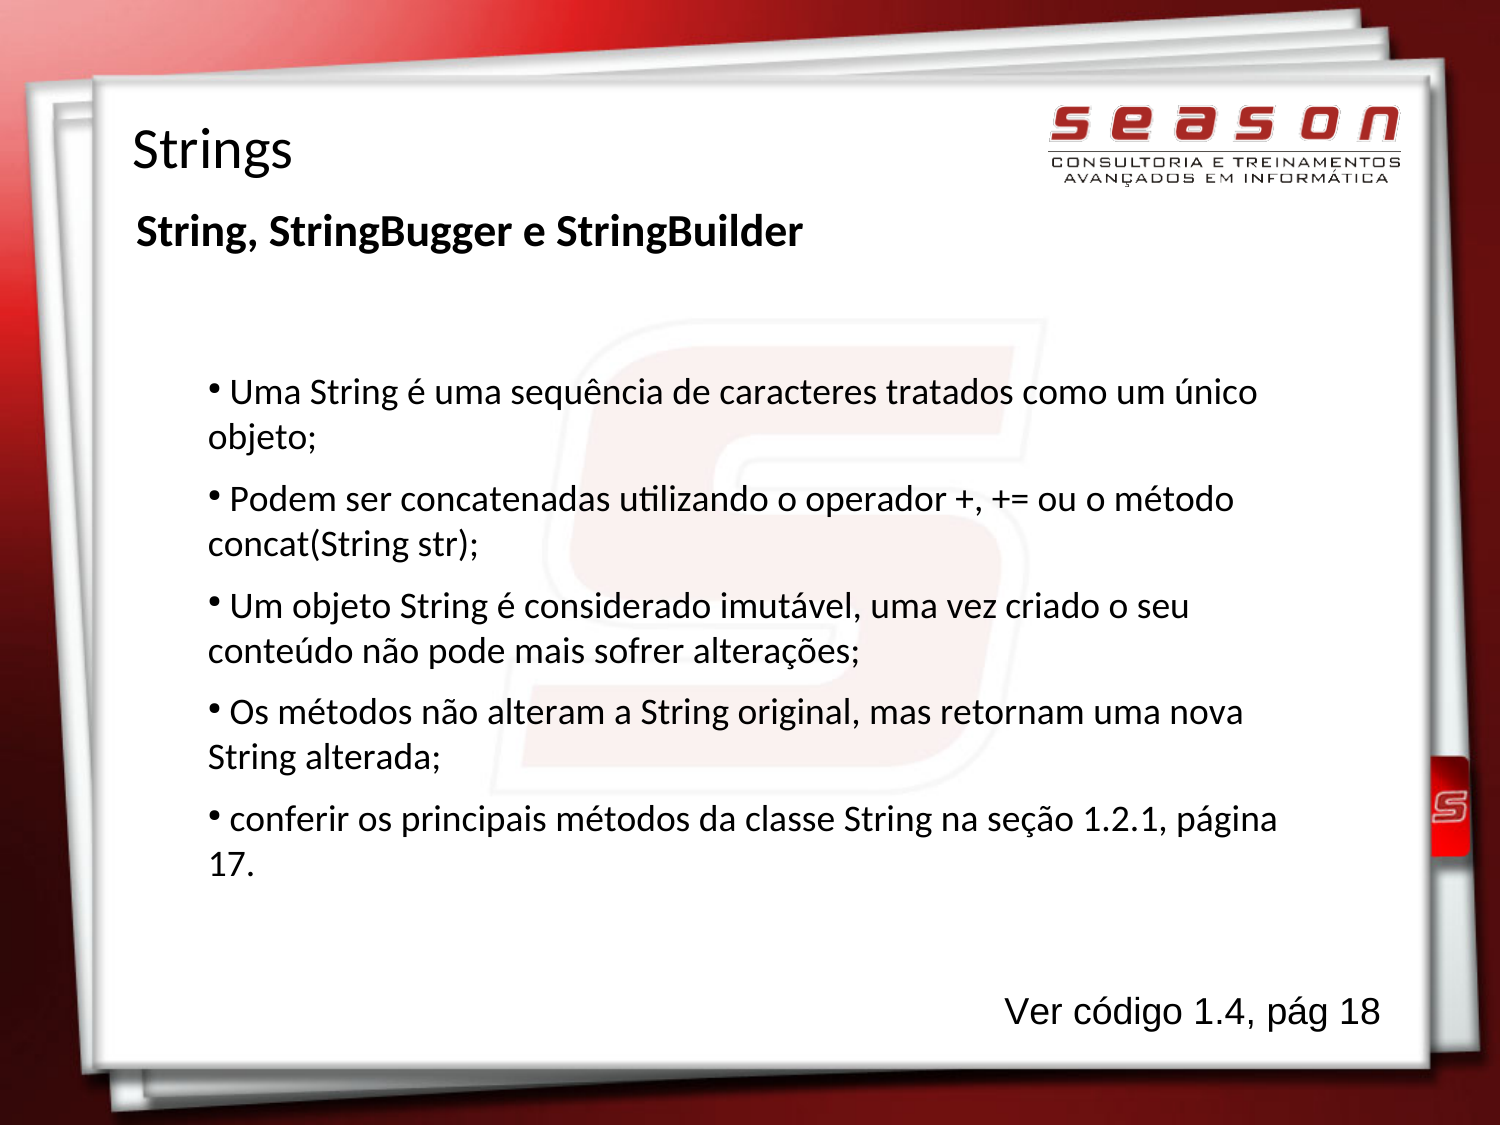

# Strings
String, StringBugger e StringBuilder
 Uma String é uma sequência de caracteres tratados como um único objeto;
 Podem ser concatenadas utilizando o operador +, += ou o método concat(String str);
 Um objeto String é considerado imutável, uma vez criado o seu conteúdo não pode mais sofrer alterações;
 Os métodos não alteram a String original, mas retornam uma nova String alterada;
 conferir os principais métodos da classe String na seção 1.2.1, página 17.
Ver código 1.4, pág 18